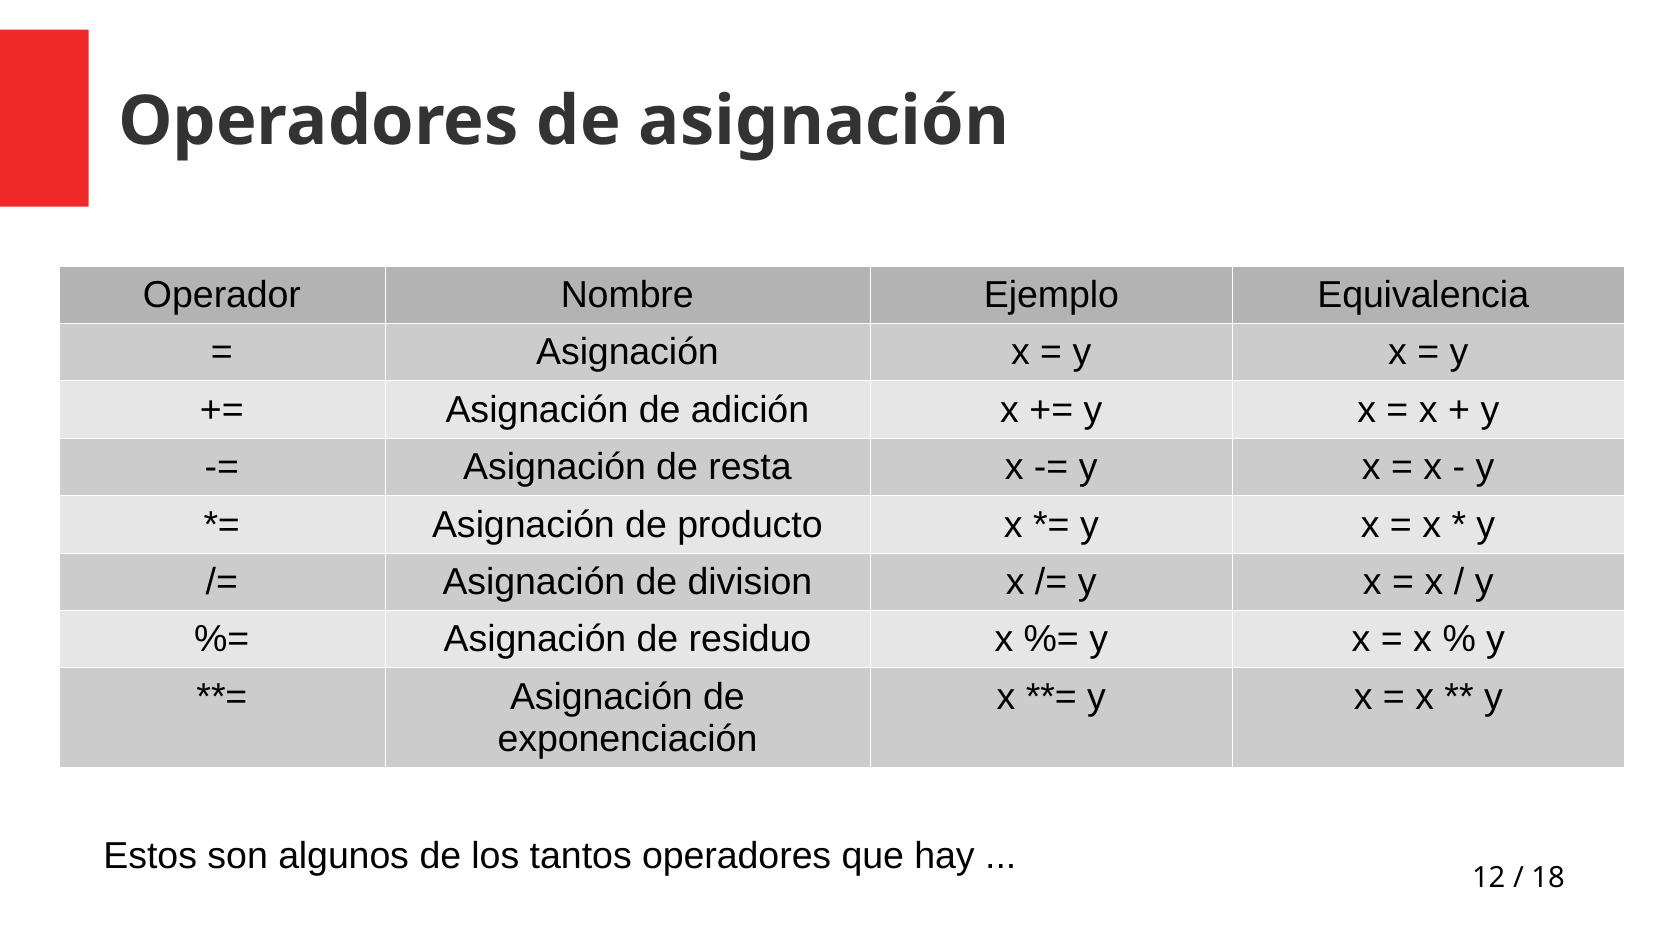

# Operadores de asignación
| Operador | Nombre | Ejemplo | Equivalencia |
| --- | --- | --- | --- |
| = | Asignación | x = y | x = y |
| += | Asignación de adición | x += y | x = x + y |
| -= | Asignación de resta | x -= y | x = x - y |
| \*= | Asignación de producto | x \*= y | x = x \* y |
| /= | Asignación de division | x /= y | x = x / y |
| %= | Asignación de residuo | x %= y | x = x % y |
| \*\*= | Asignación de exponenciación | x \*\*= y | x = x \*\* y |
Estos son algunos de los tantos operadores que hay ...
12